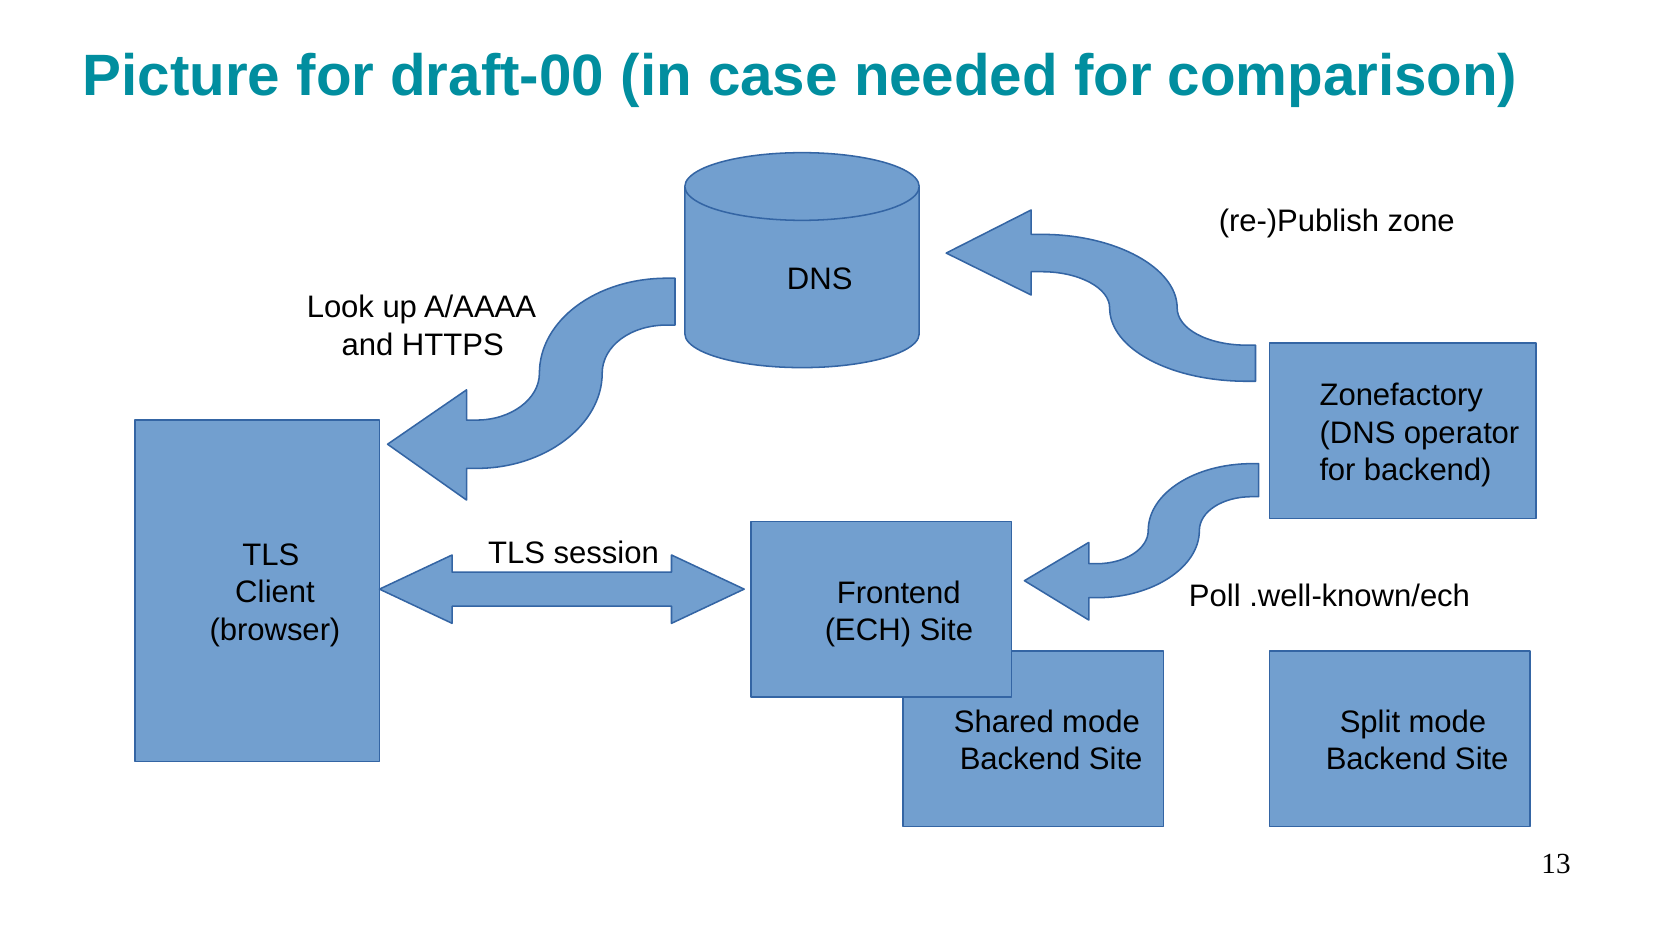

Picture for draft-00 (in case needed for comparison)
DNS
(re-)Publish zone
Look up A/AAAA
and HTTPS
Zonefactory
(DNS operator
for backend)
TLS
Client
(browser)
Frontend
(ECH) Site
TLS session
Poll .well-known/ech
Shared mode
Backend Site
Split mode
Backend Site
13